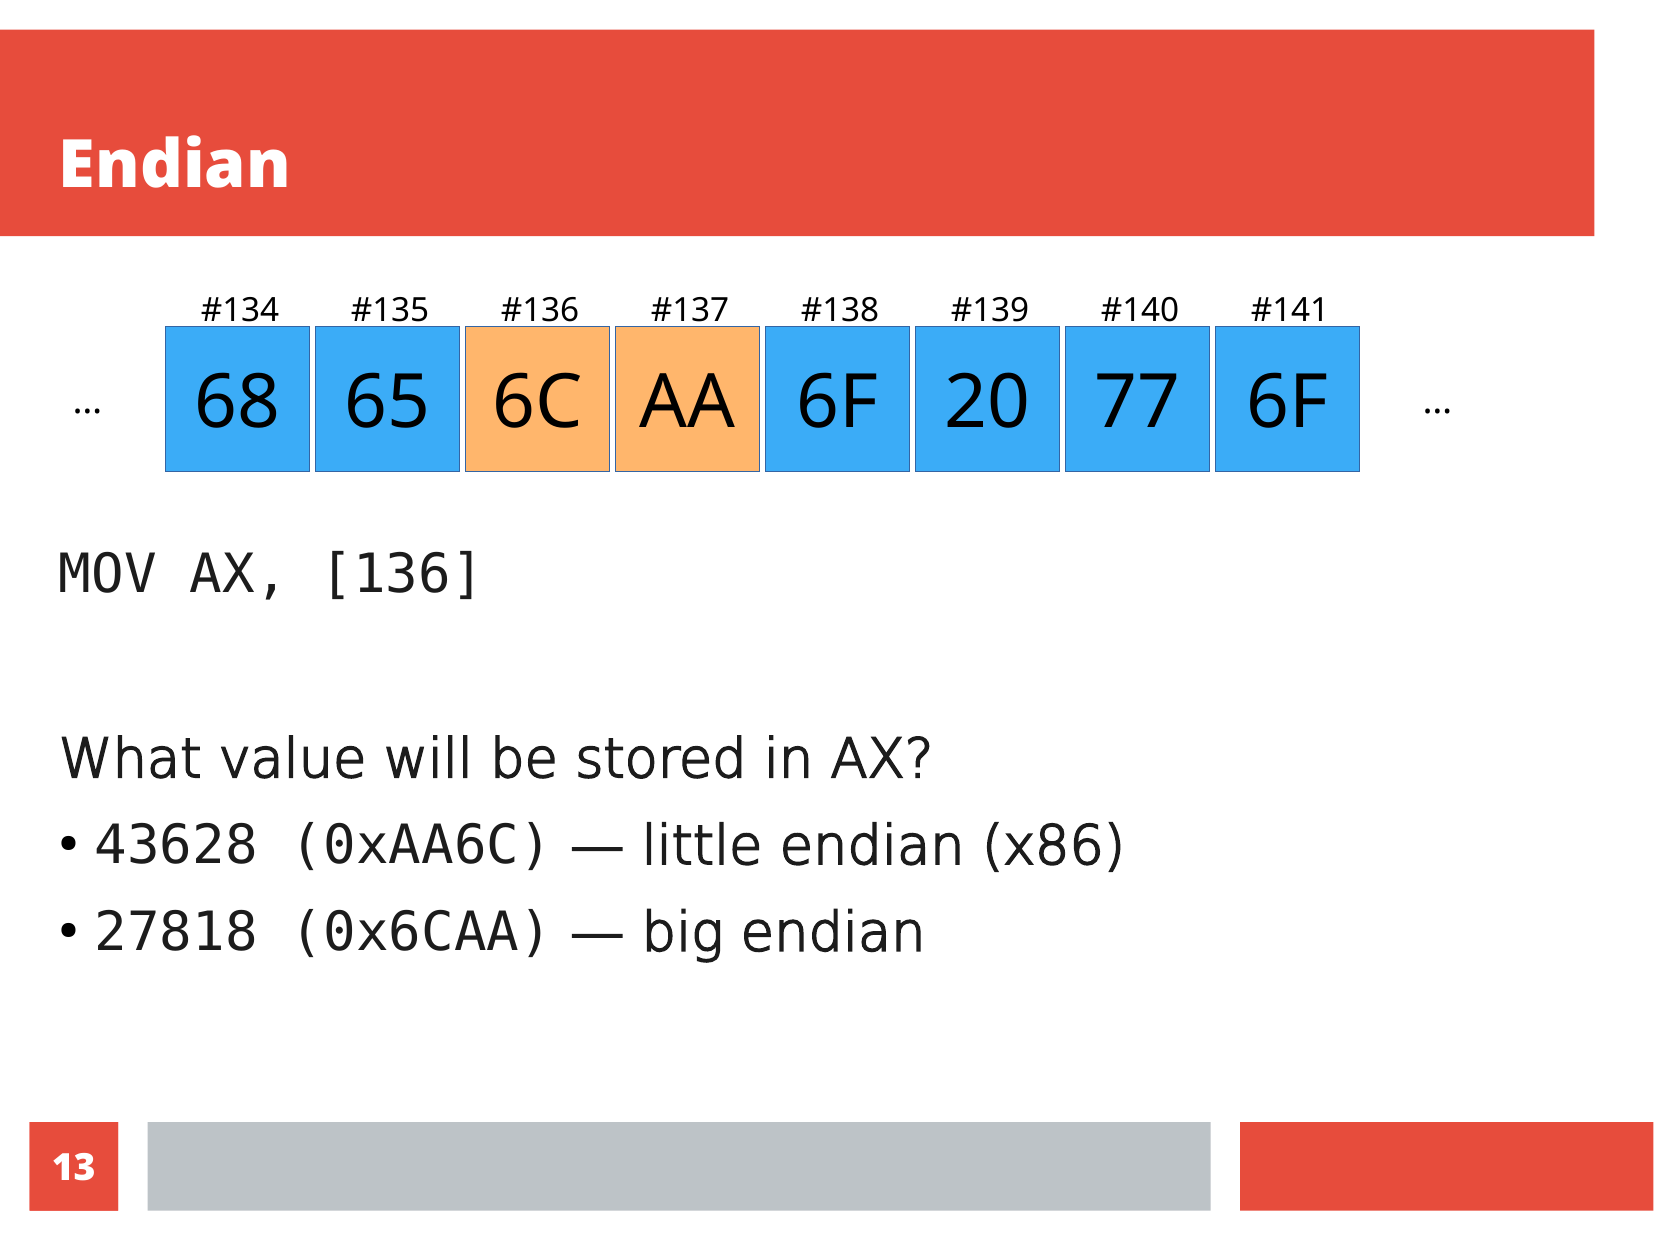

# Endian
#135
#136
#137
#138
#139
#141
#134
#140
…
65
6C
AA
6F
20
6F
…
68
77
MOV AX, [136]
What value will be stored in AX?
43628 (0xAA6C) — little endian (x86)
27818 (0x6CAA) — big endian
13